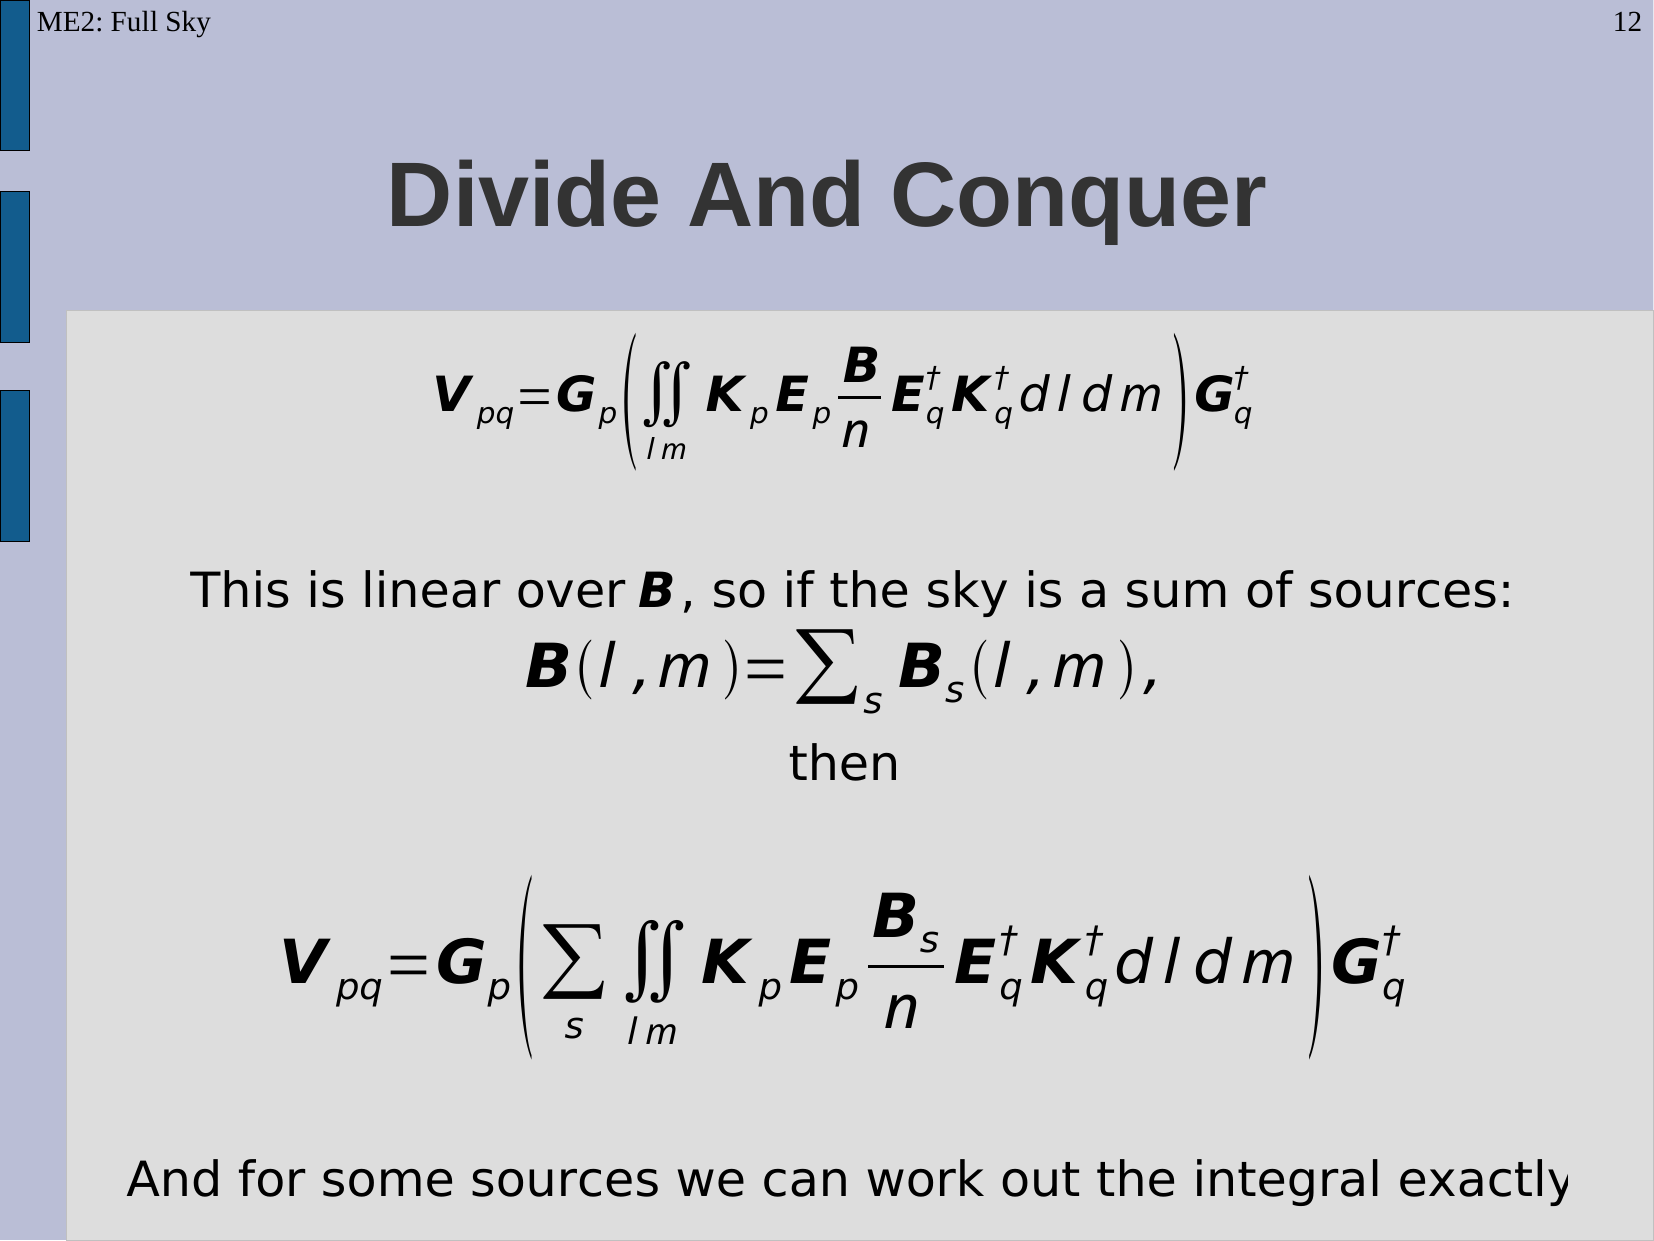

ME2: Full Sky
12
# Divide And Conquer